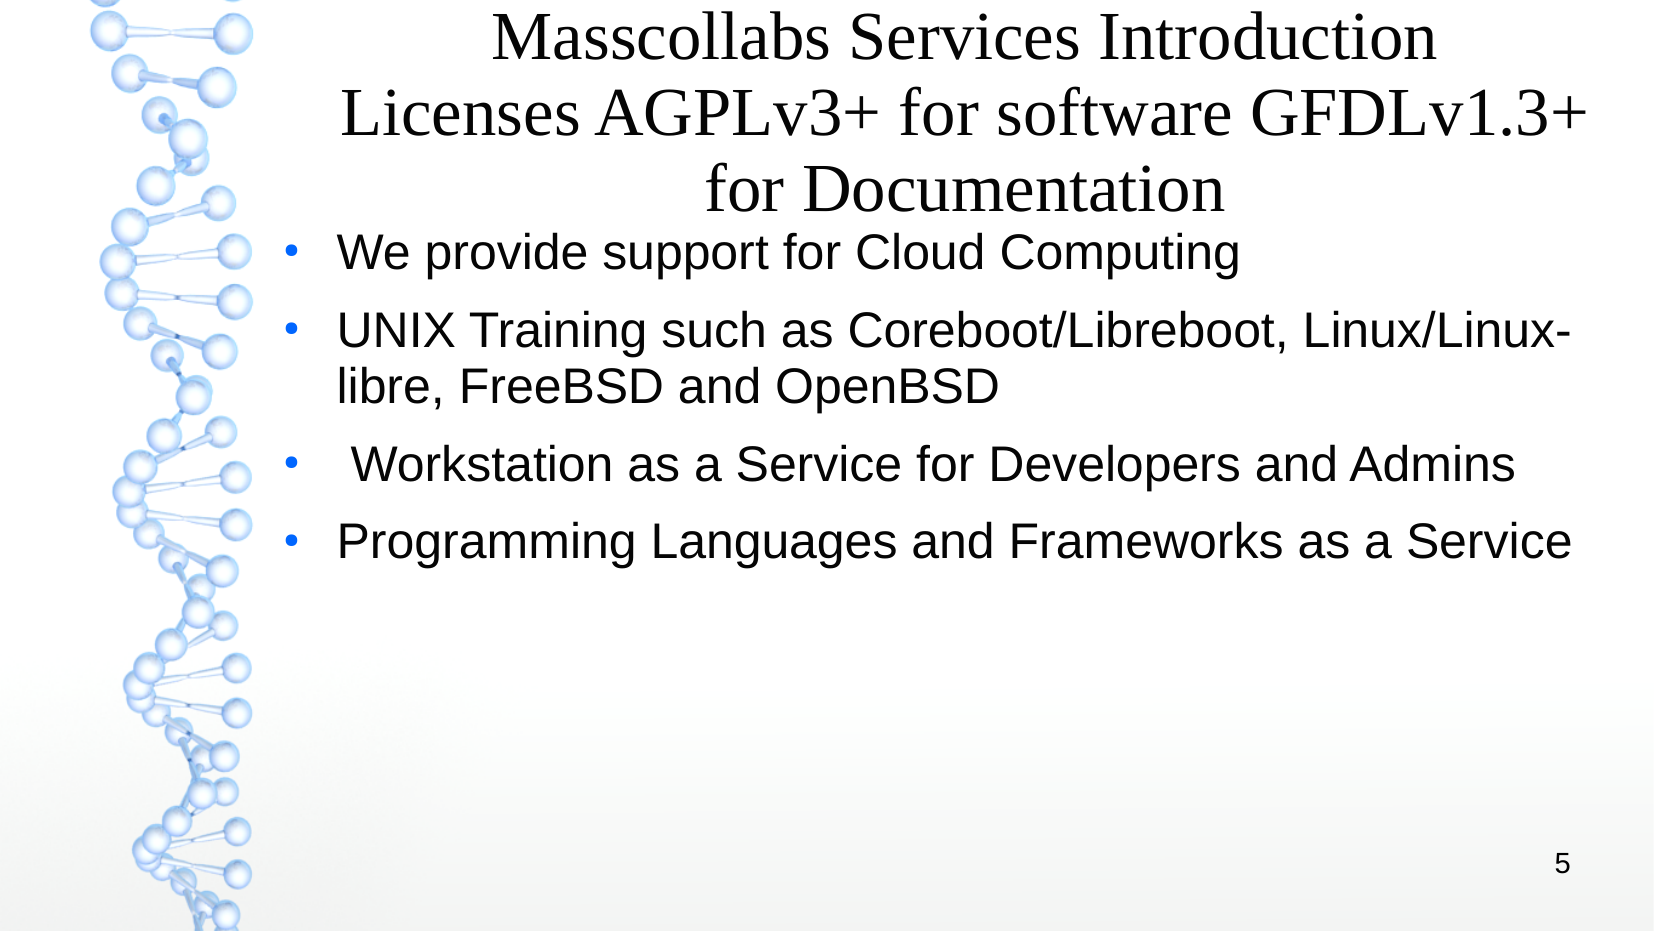

# Masscollabs Services Introduction Licenses AGPLv3+ for software GFDLv1.3+ for Documentation
We provide support for Cloud Computing
UNIX Training such as Coreboot/Libreboot, Linux/Linux-libre, FreeBSD and OpenBSD
 Workstation as a Service for Developers and Admins
Programming Languages and Frameworks as a Service
5